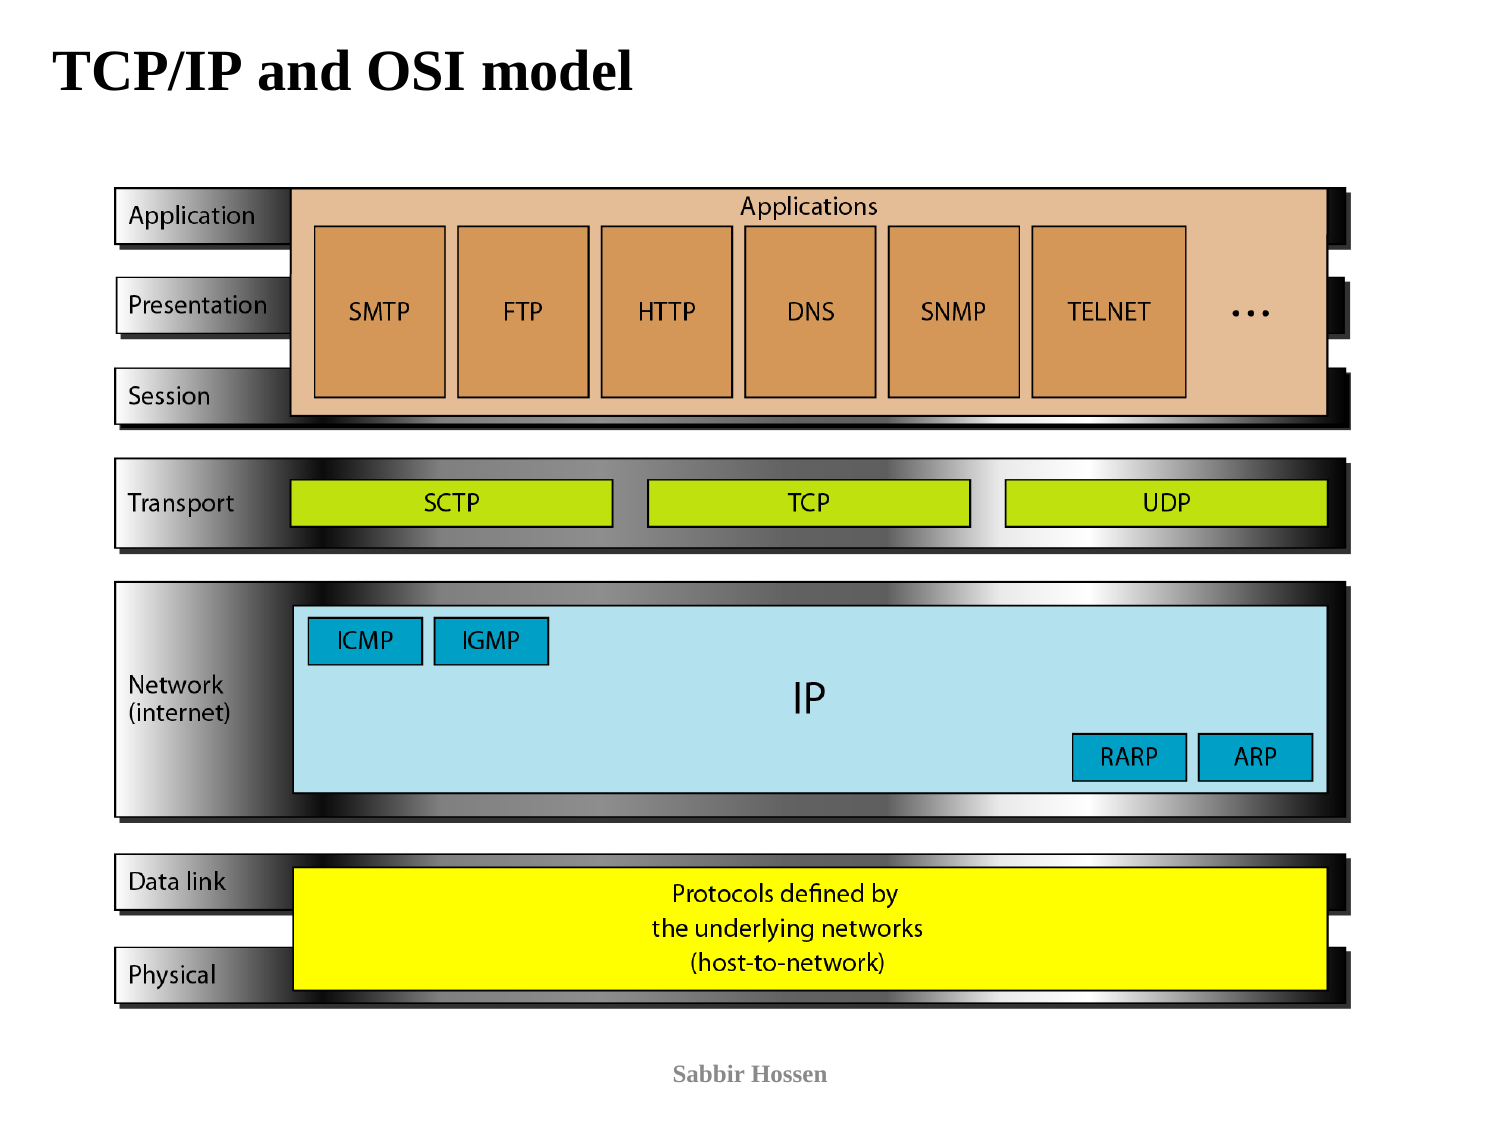

# TCP/IP and OSI model
Sabbir Hossen